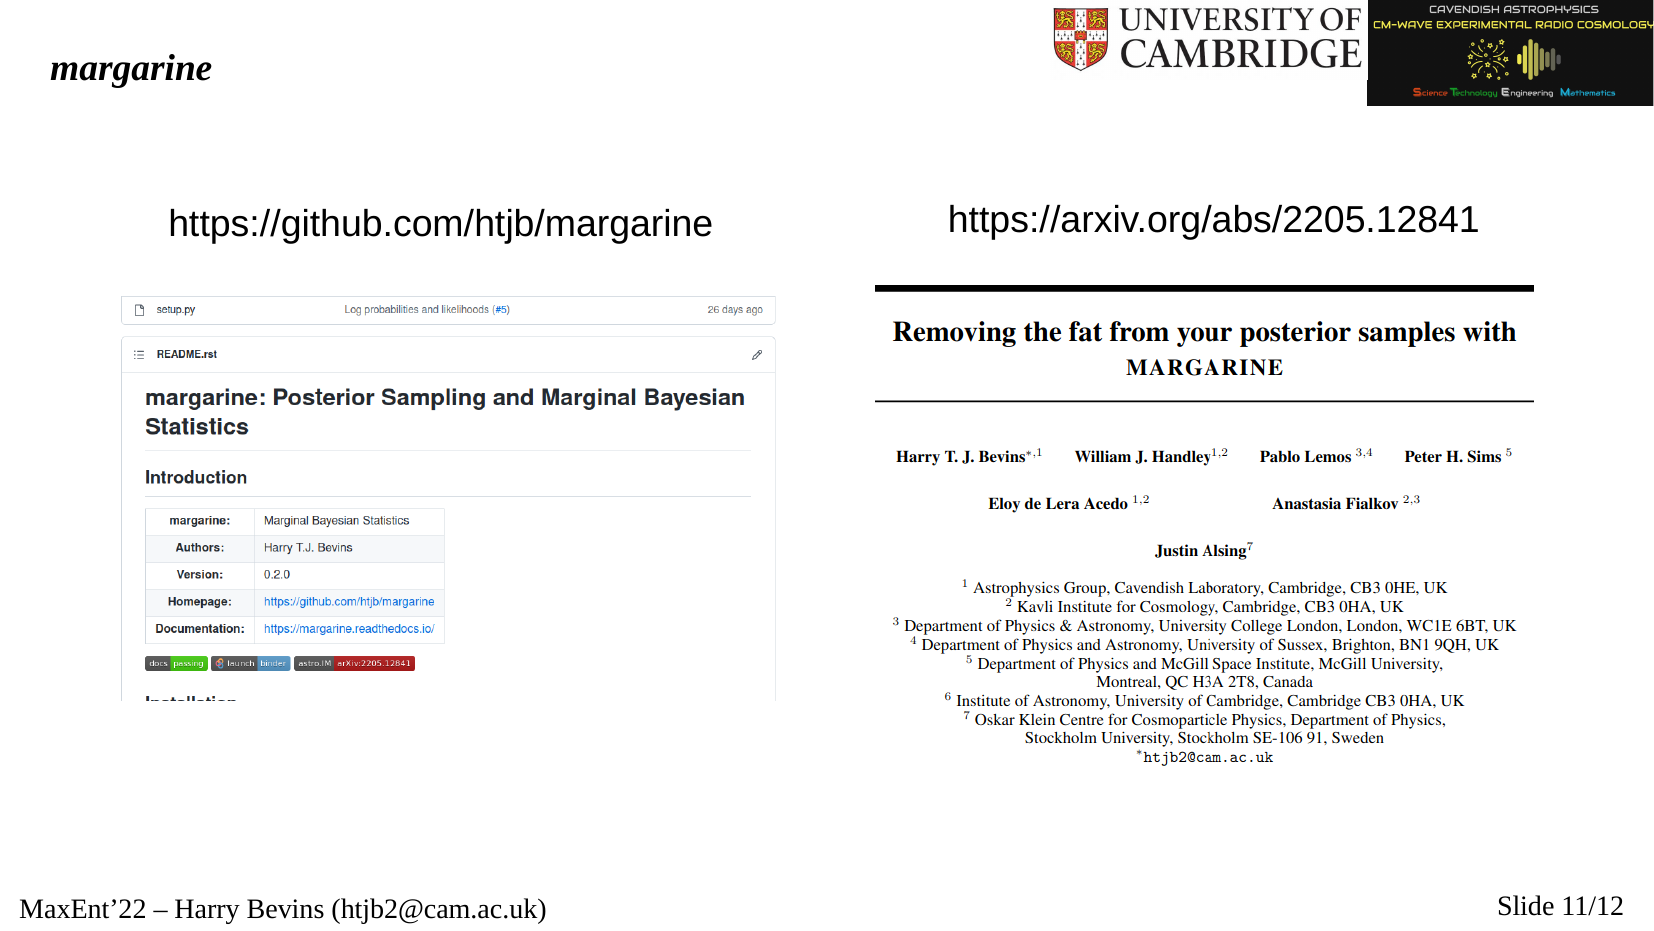

margarine
https://arxiv.org/abs/2205.12841
https://github.com/htjb/margarine
Slide 11/12
MaxEnt’22 – Harry Bevins (htjb2@cam.ac.uk)